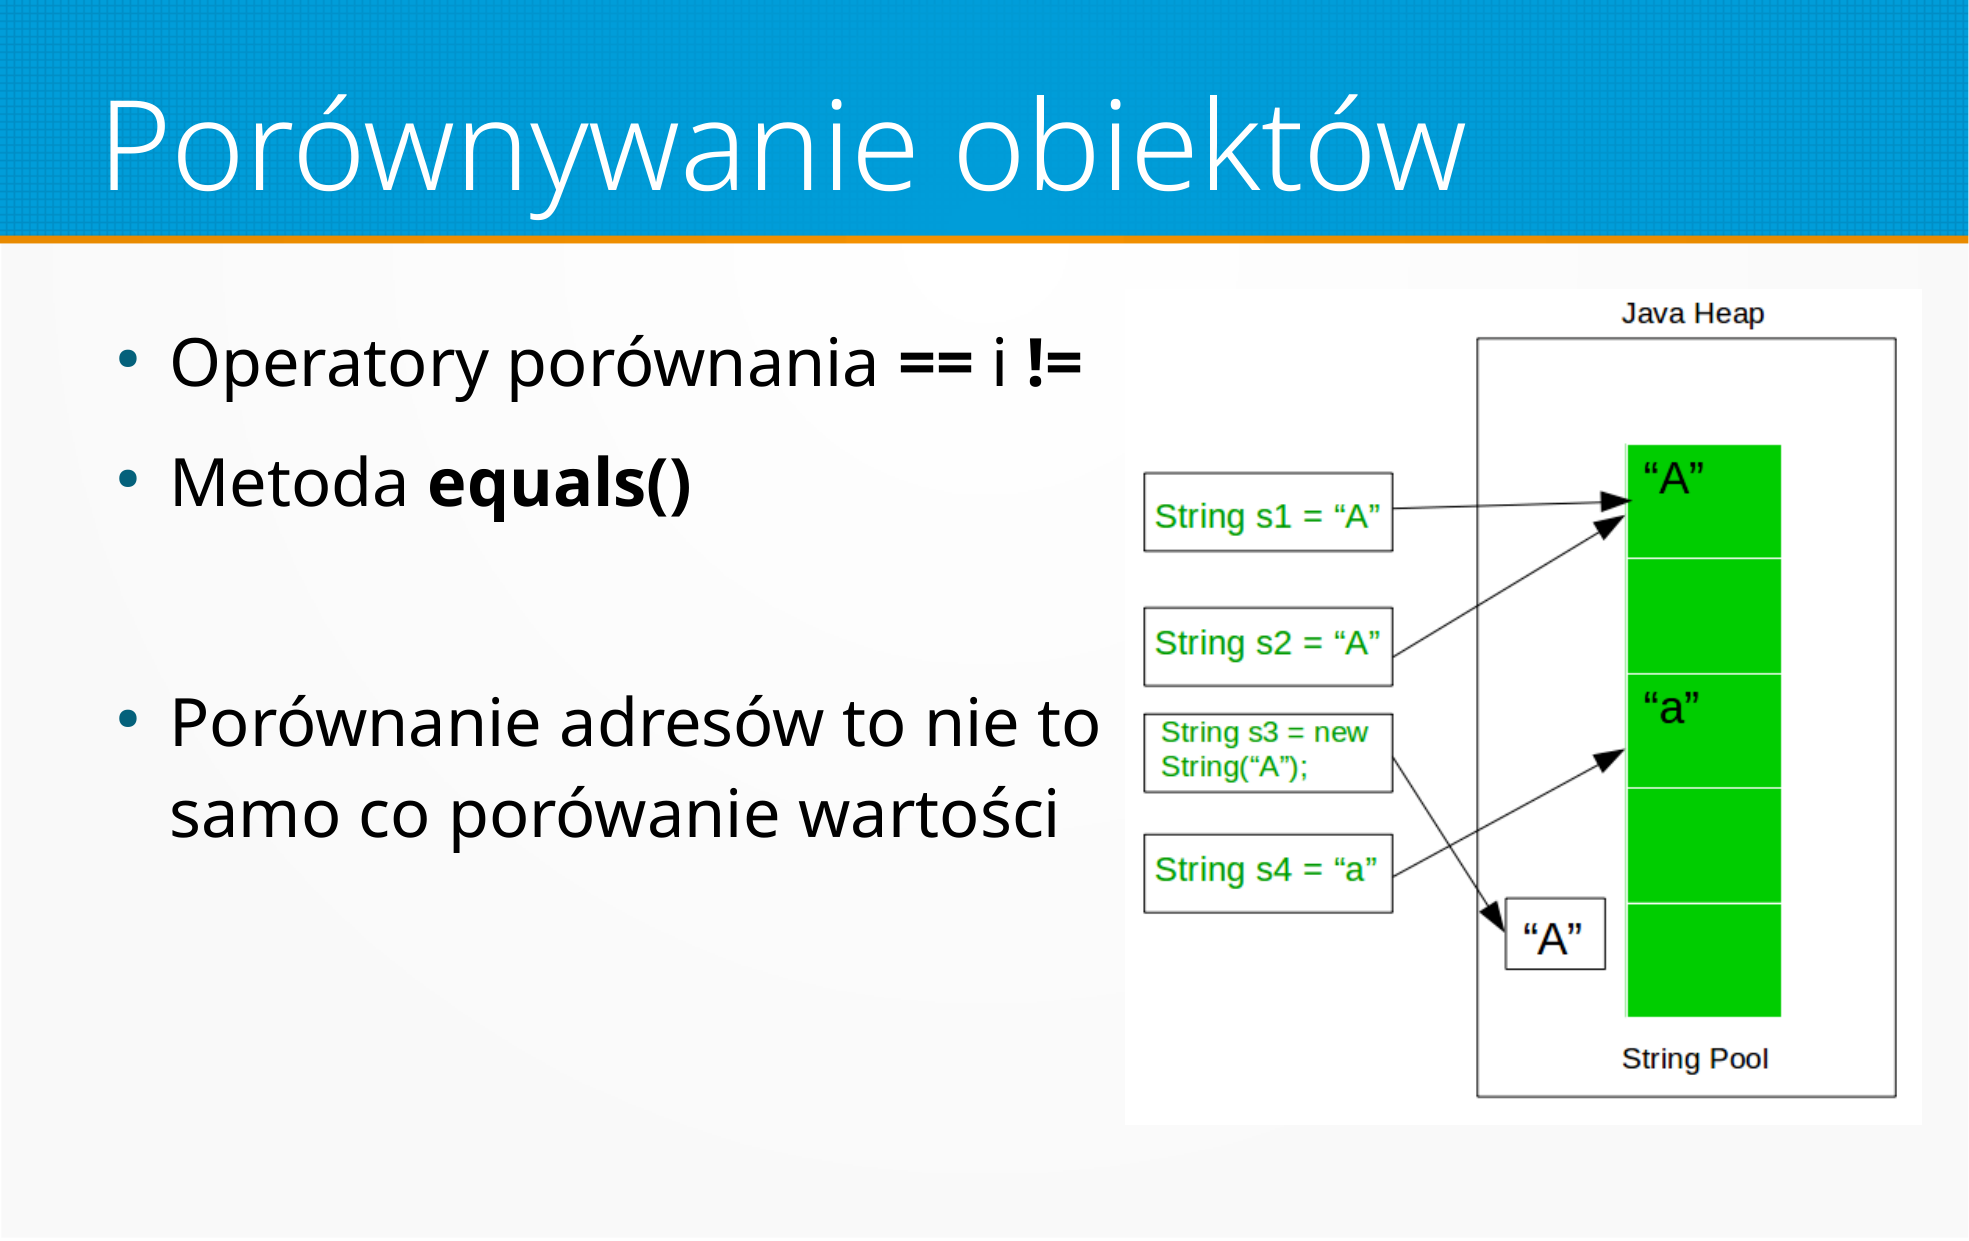

# Porównywanie obiektów
Operatory porównania == i !=
Metoda equals()
Porównanie adresów to nie to samo co porówanie wartości